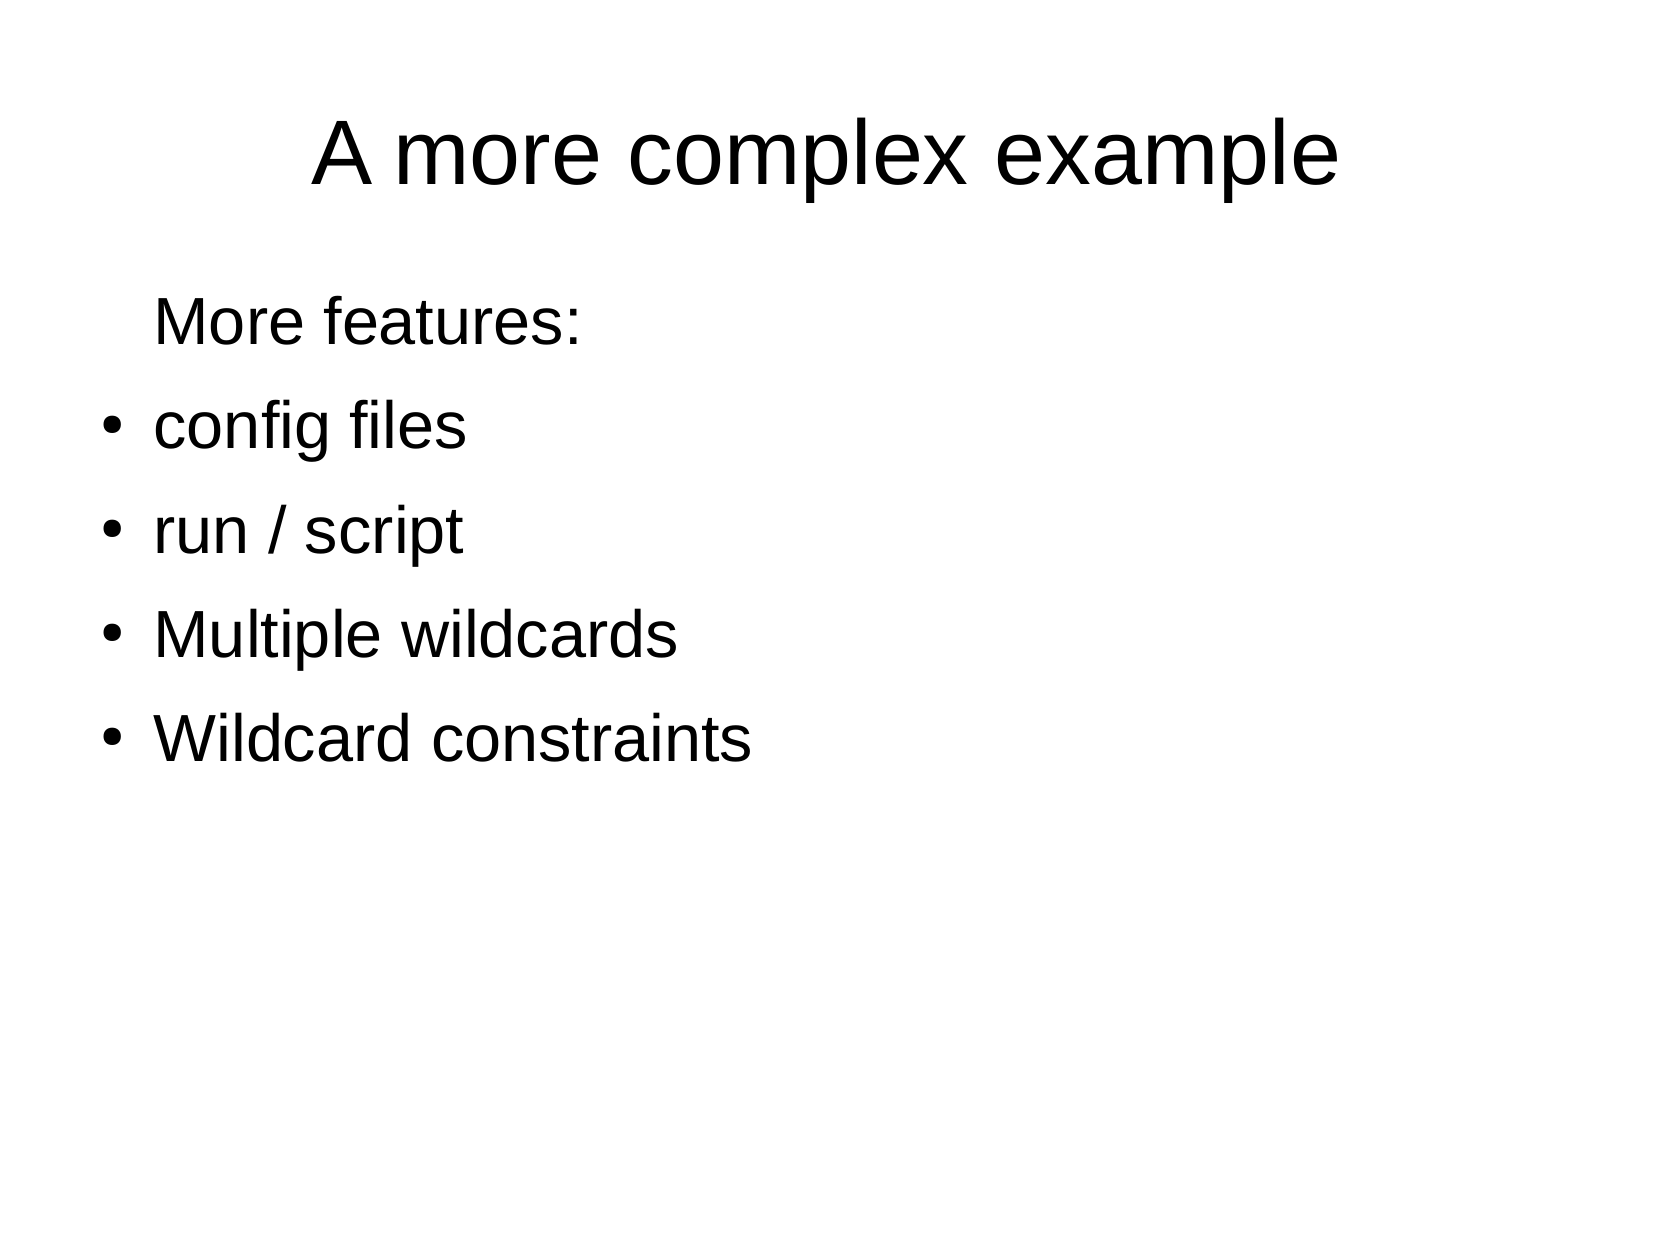

# A more complex example
More features:
config files
run / script
Multiple wildcards
Wildcard constraints